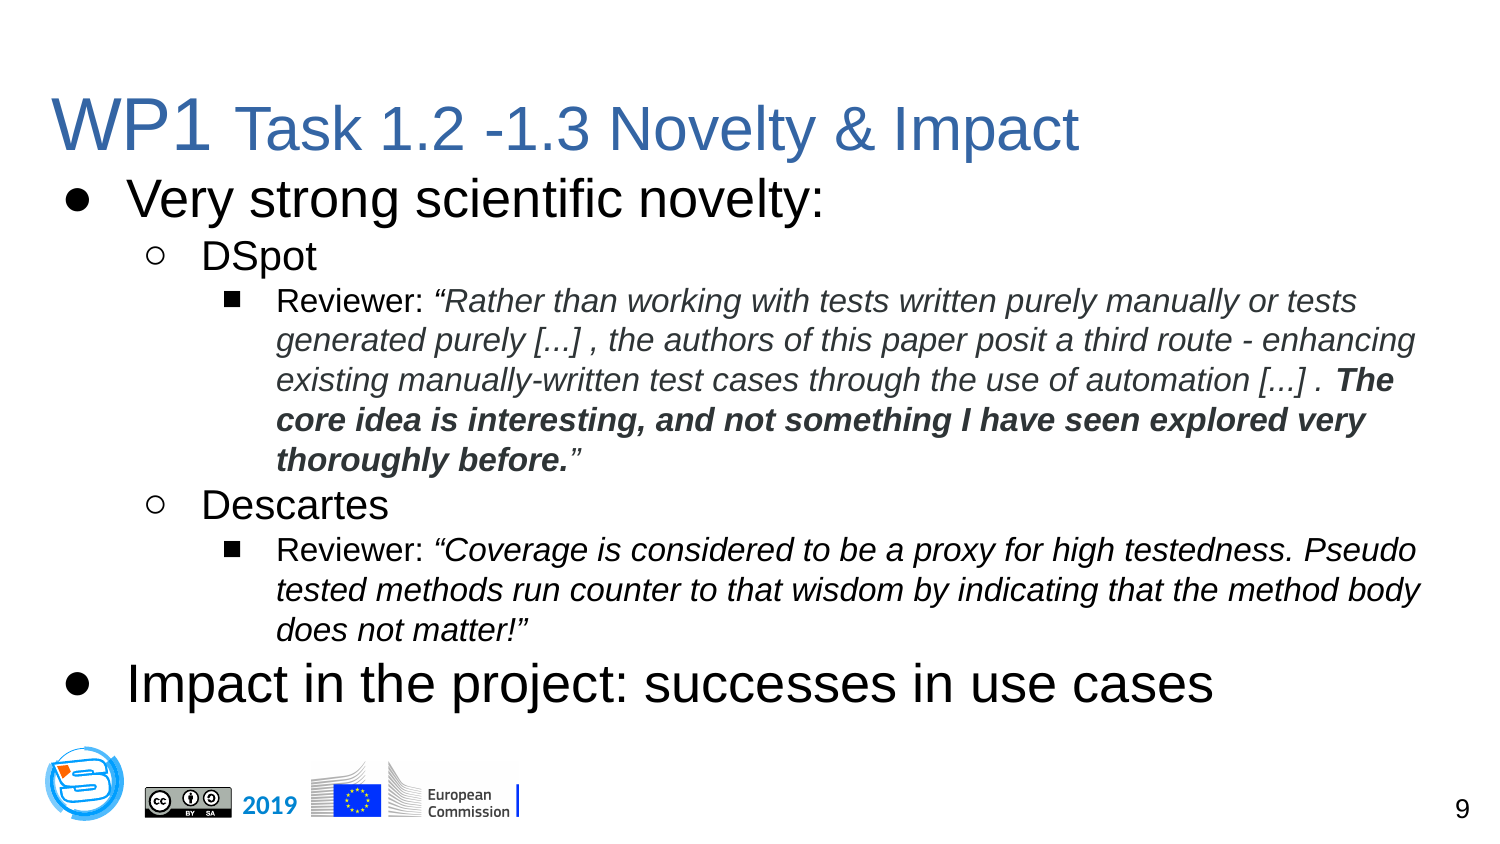

# WP1 Task 1.2 -1.3 Novelty & Impact
Very strong scientific novelty:
DSpot
Reviewer: “Rather than working with tests written purely manually or tests generated purely [...] , the authors of this paper posit a third route - enhancing existing manually-written test cases through the use of automation [...] . The core idea is interesting, and not something I have seen explored very thoroughly before.”
Descartes
Reviewer: “Coverage is considered to be a proxy for high testedness. Pseudo tested methods run counter to that wisdom by indicating that the method body does not matter!”
Impact in the project: successes in use cases